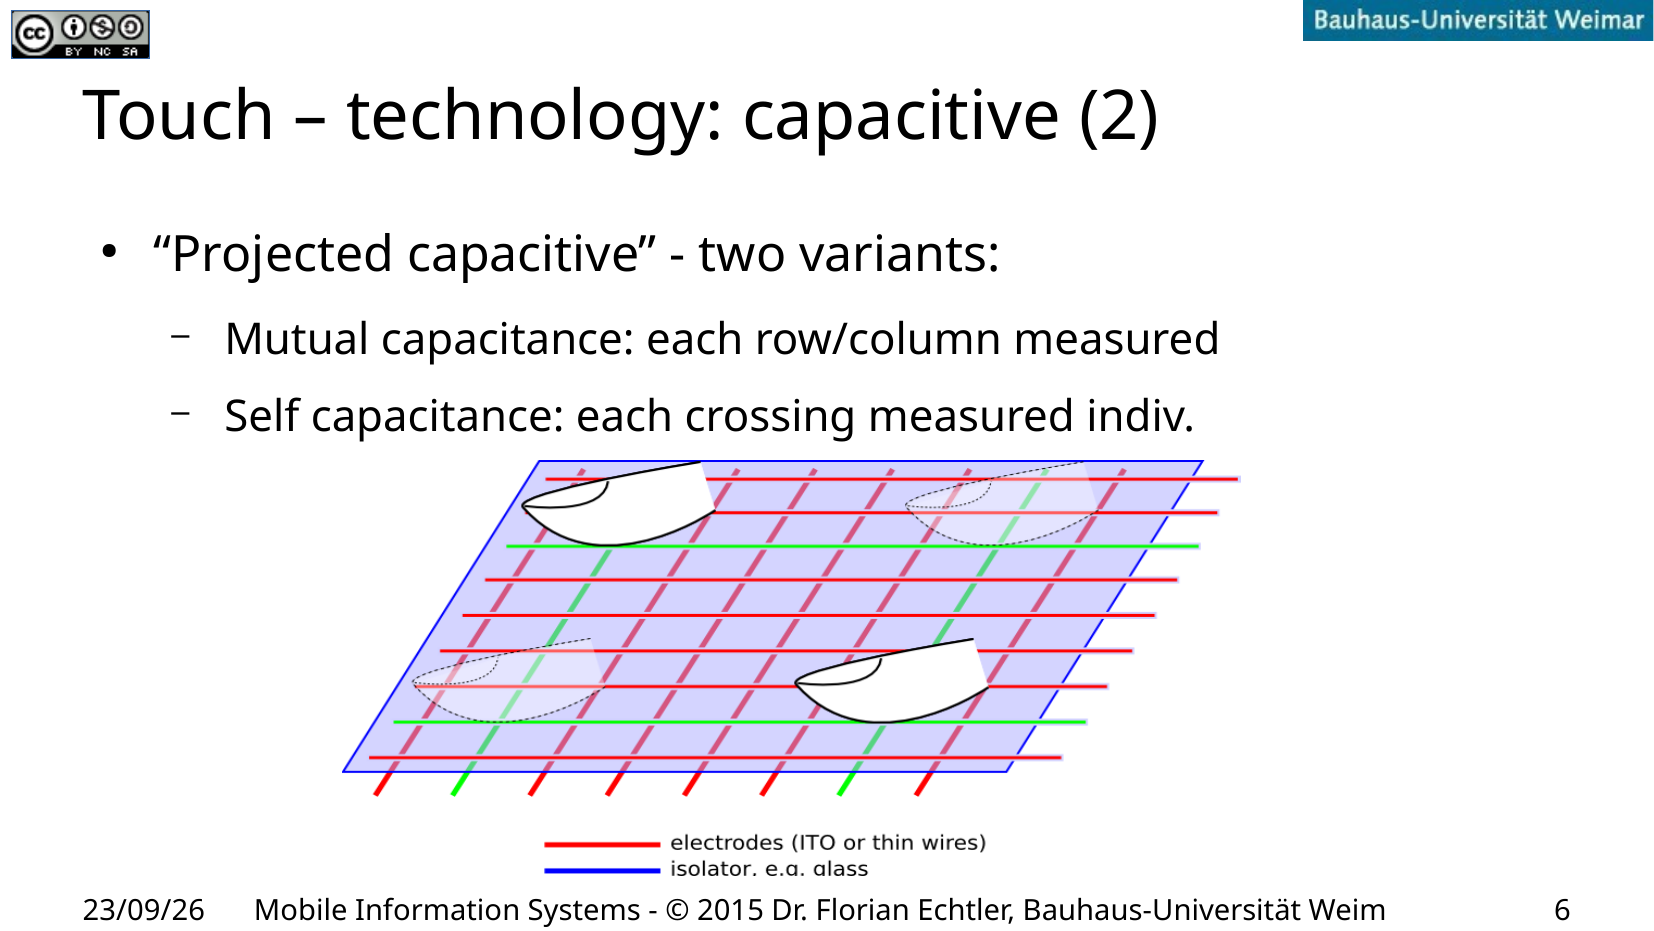

# Touch – technology: capacitive (2)
“Projected capacitive” - two variants:
Mutual capacitance: each row/column measured
Self capacitance: each crossing measured indiv.
Mobile Information Systems - © 2015 Dr. Florian Echtler, Bauhaus-Universität Weimar
6